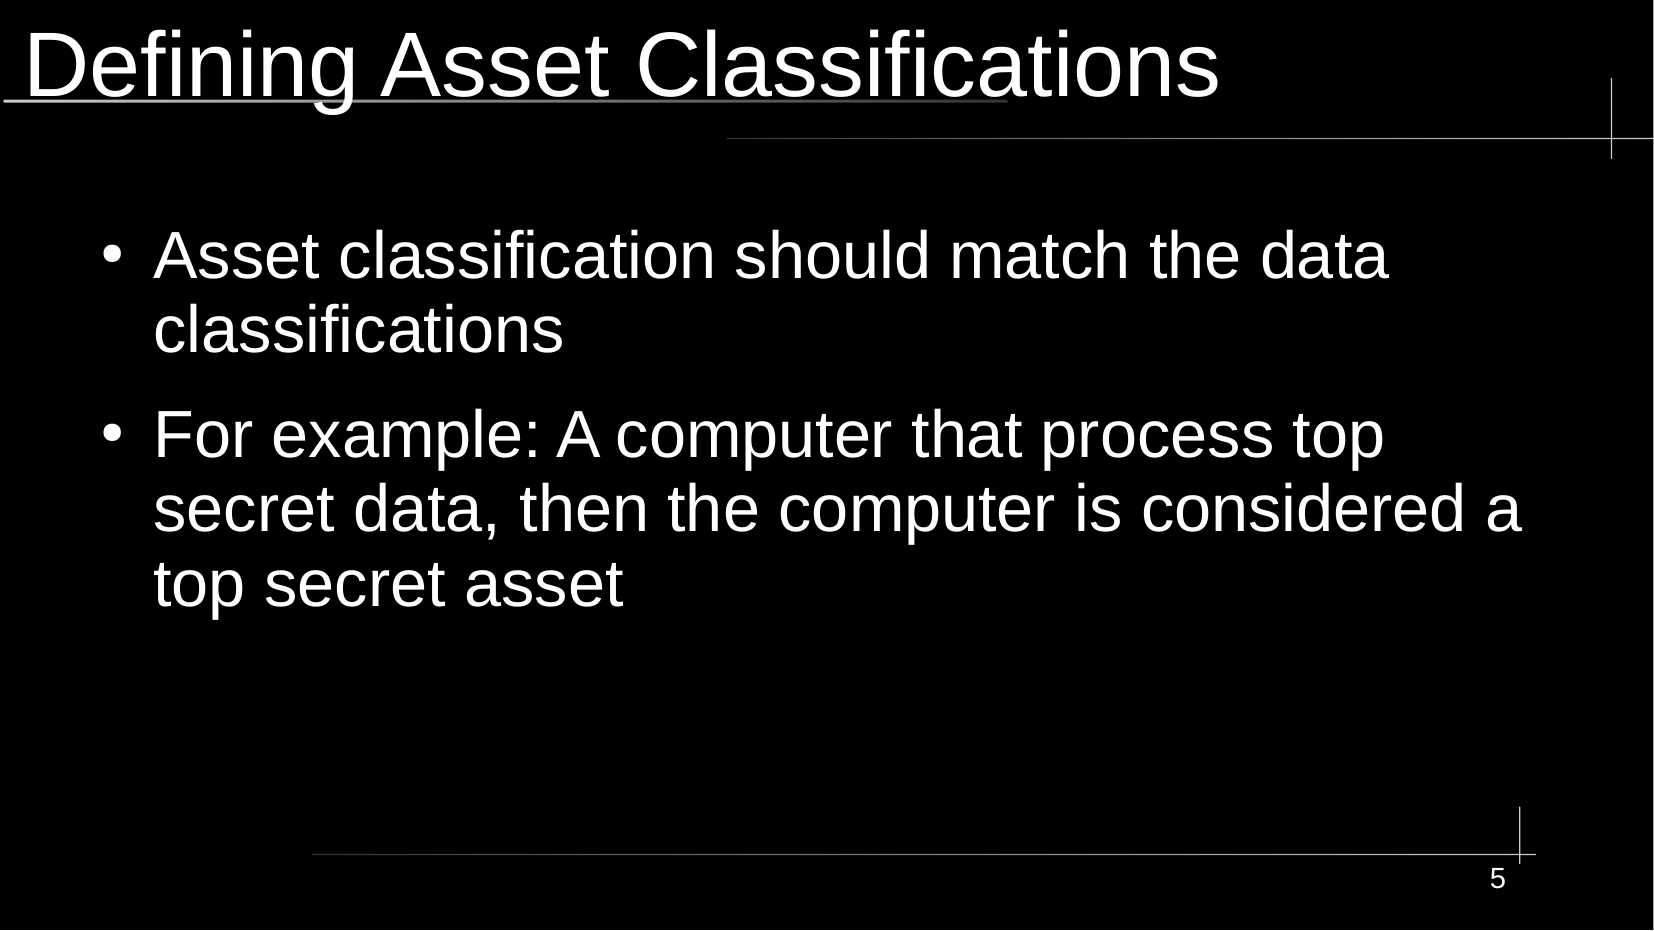

# Defining Asset Classifications
Asset classification should match the data classifications
For example: A computer that process top secret data, then the computer is considered a top secret asset
5